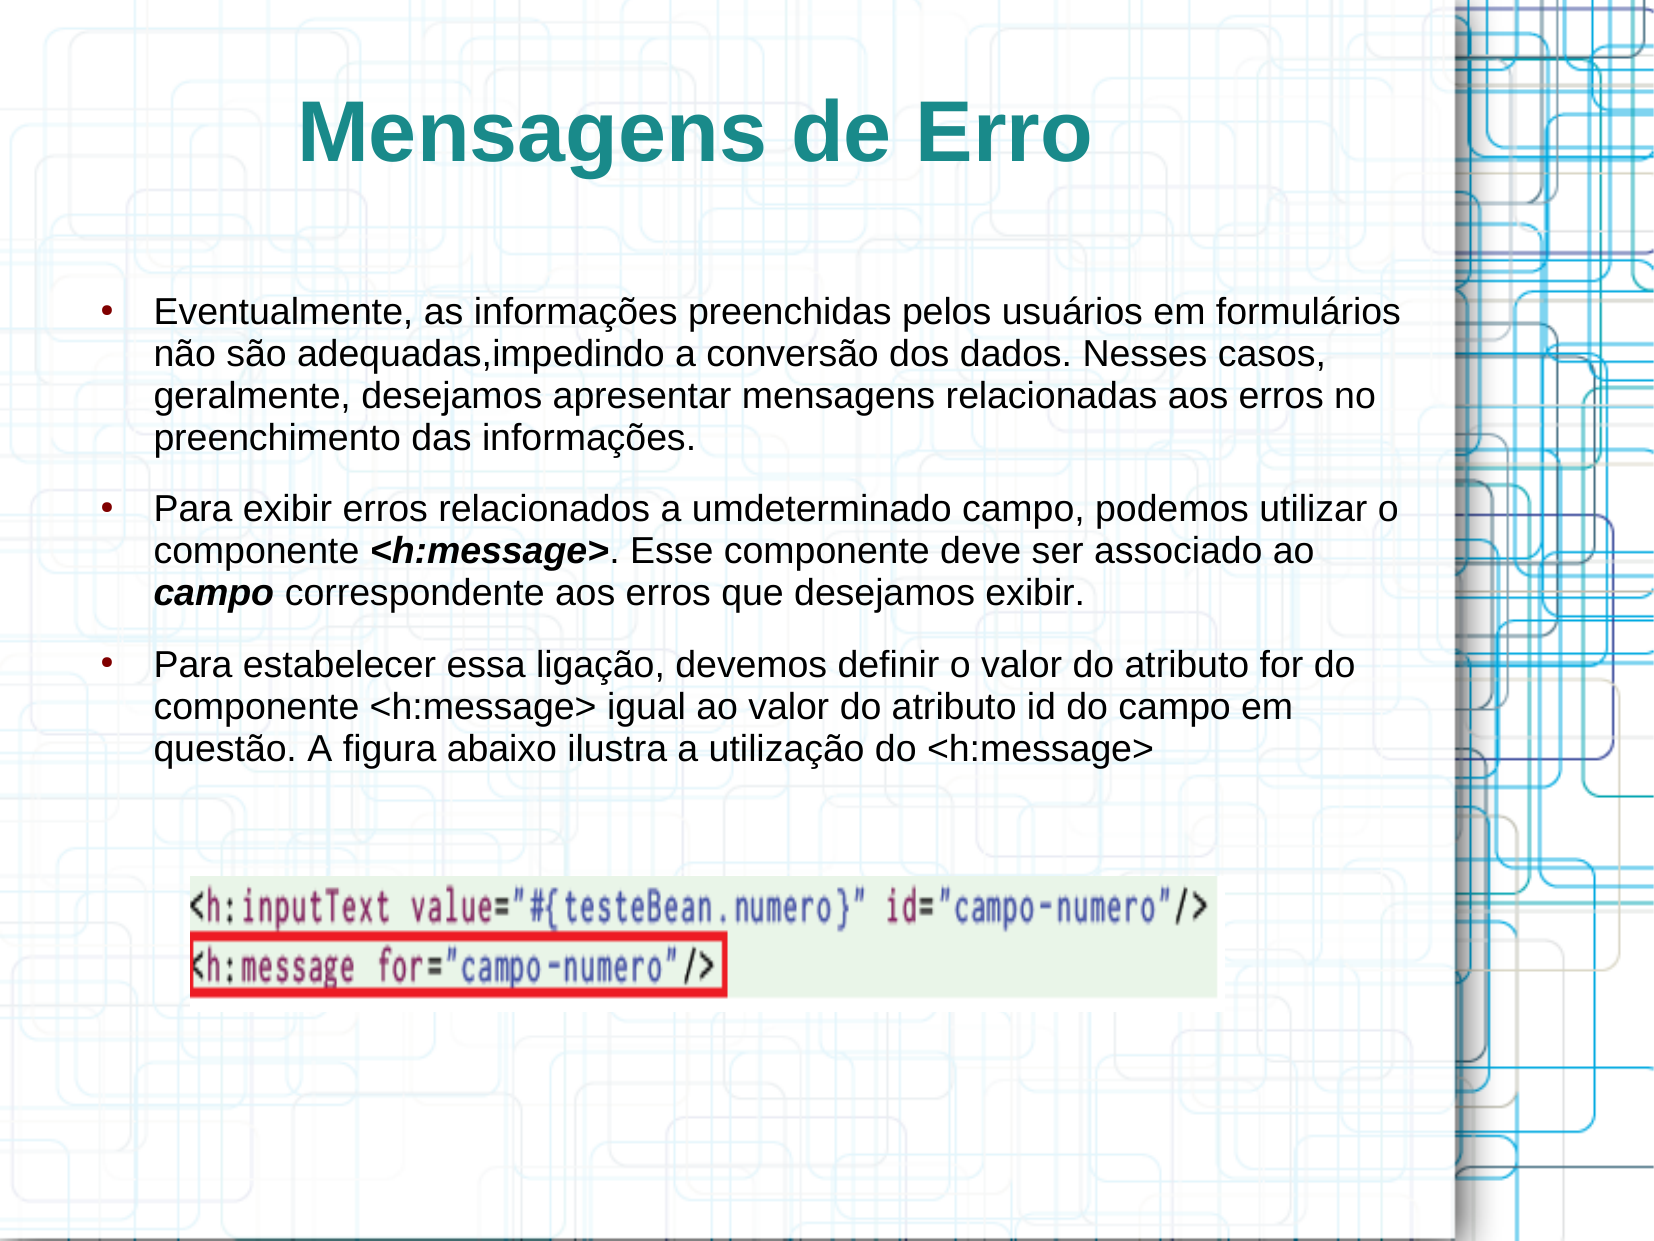

Mensagens de Erro
#
Eventualmente, as informações preenchidas pelos usuários em formulários não são adequadas,impedindo a conversão dos dados. Nesses casos, geralmente, desejamos apresentar mensagens relacionadas aos erros no preenchimento das informações.
Para exibir erros relacionados a umdeterminado campo, podemos utilizar o componente <h:message>. Esse componente deve ser associado ao campo correspondente aos erros que desejamos exibir.
Para estabelecer essa ligação, devemos definir o valor do atributo for do componente <h:message> igual ao valor do atributo id do campo em questão. A figura abaixo ilustra a utilização do <h:message>